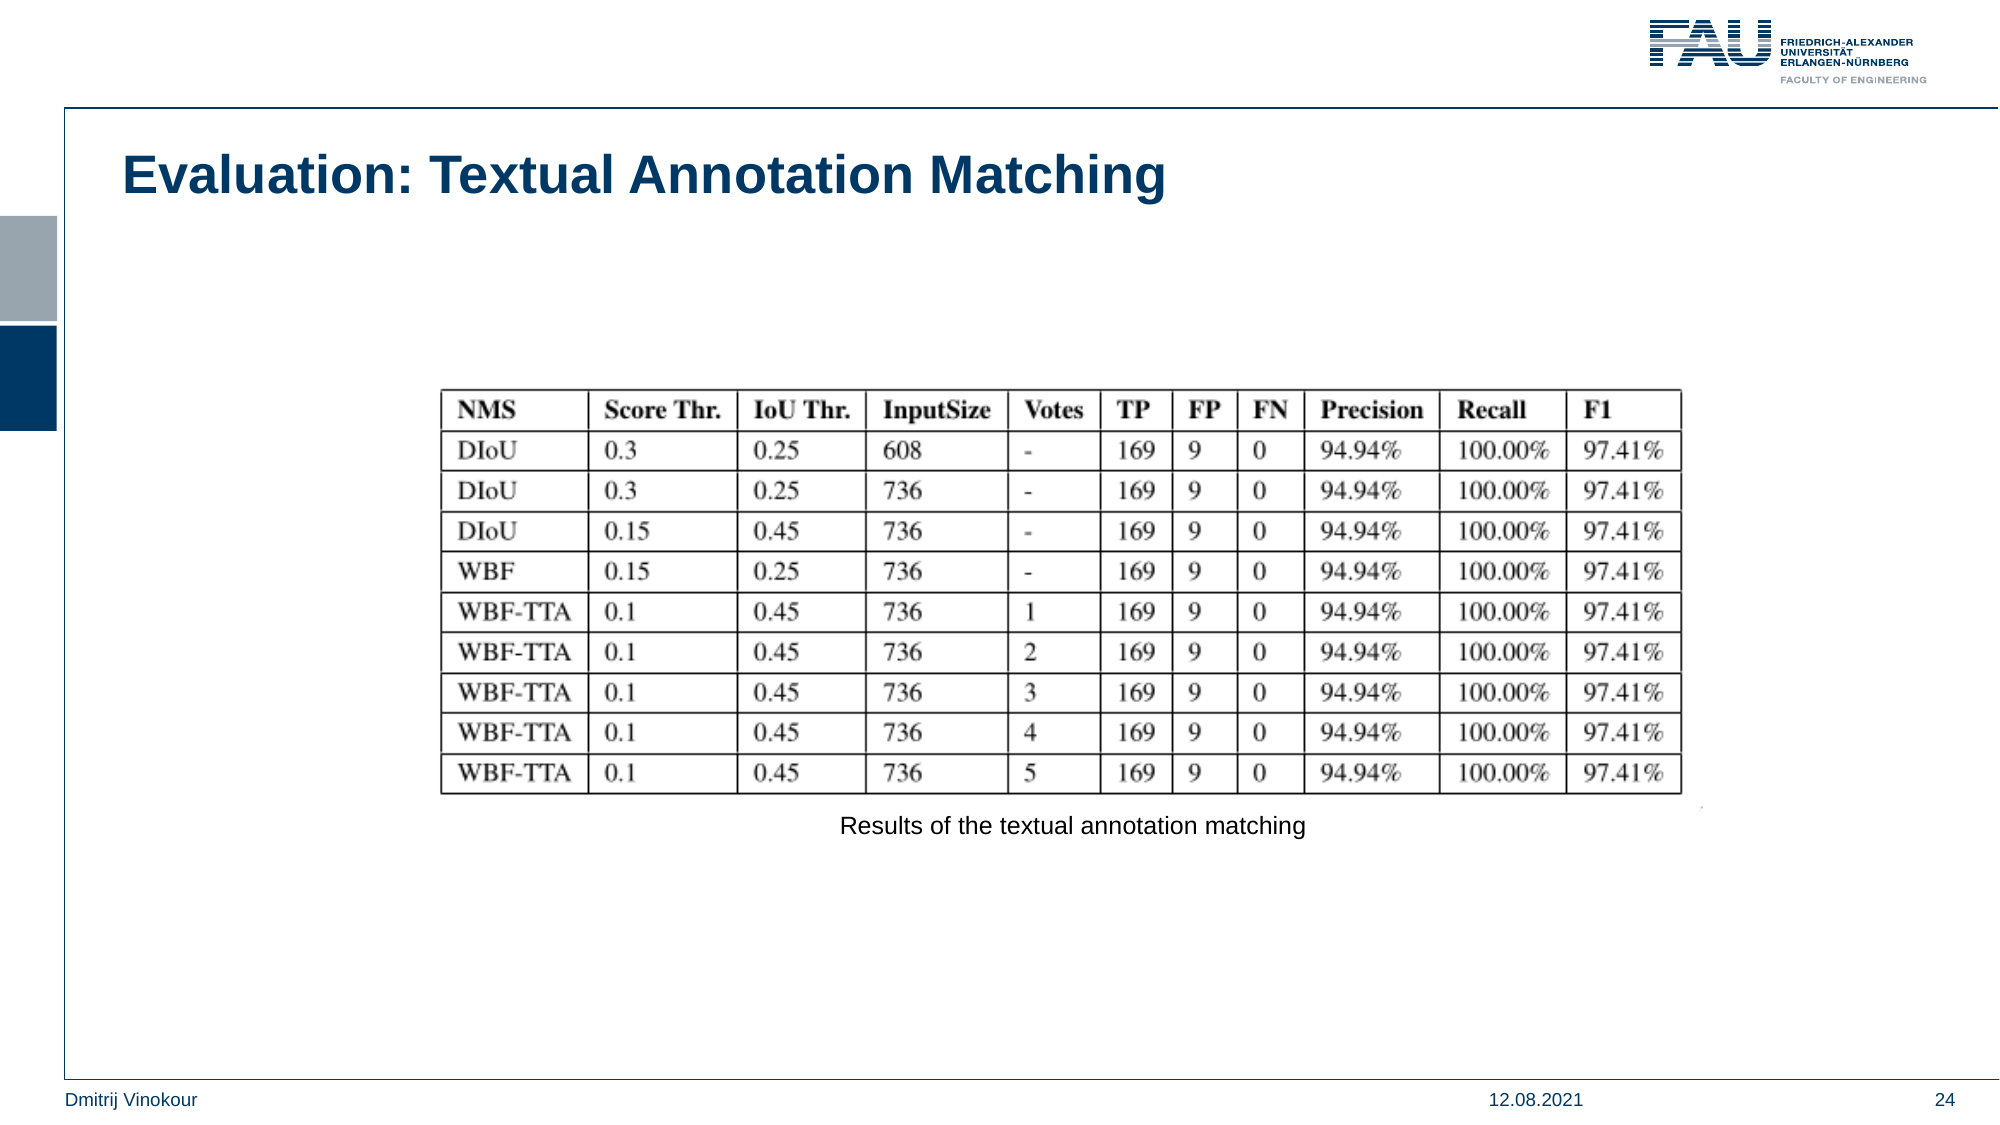

Evaluation: Textual Annotation Matching
Results of the textual annotation matching
12.08.2021
Dmitrij Vinokour